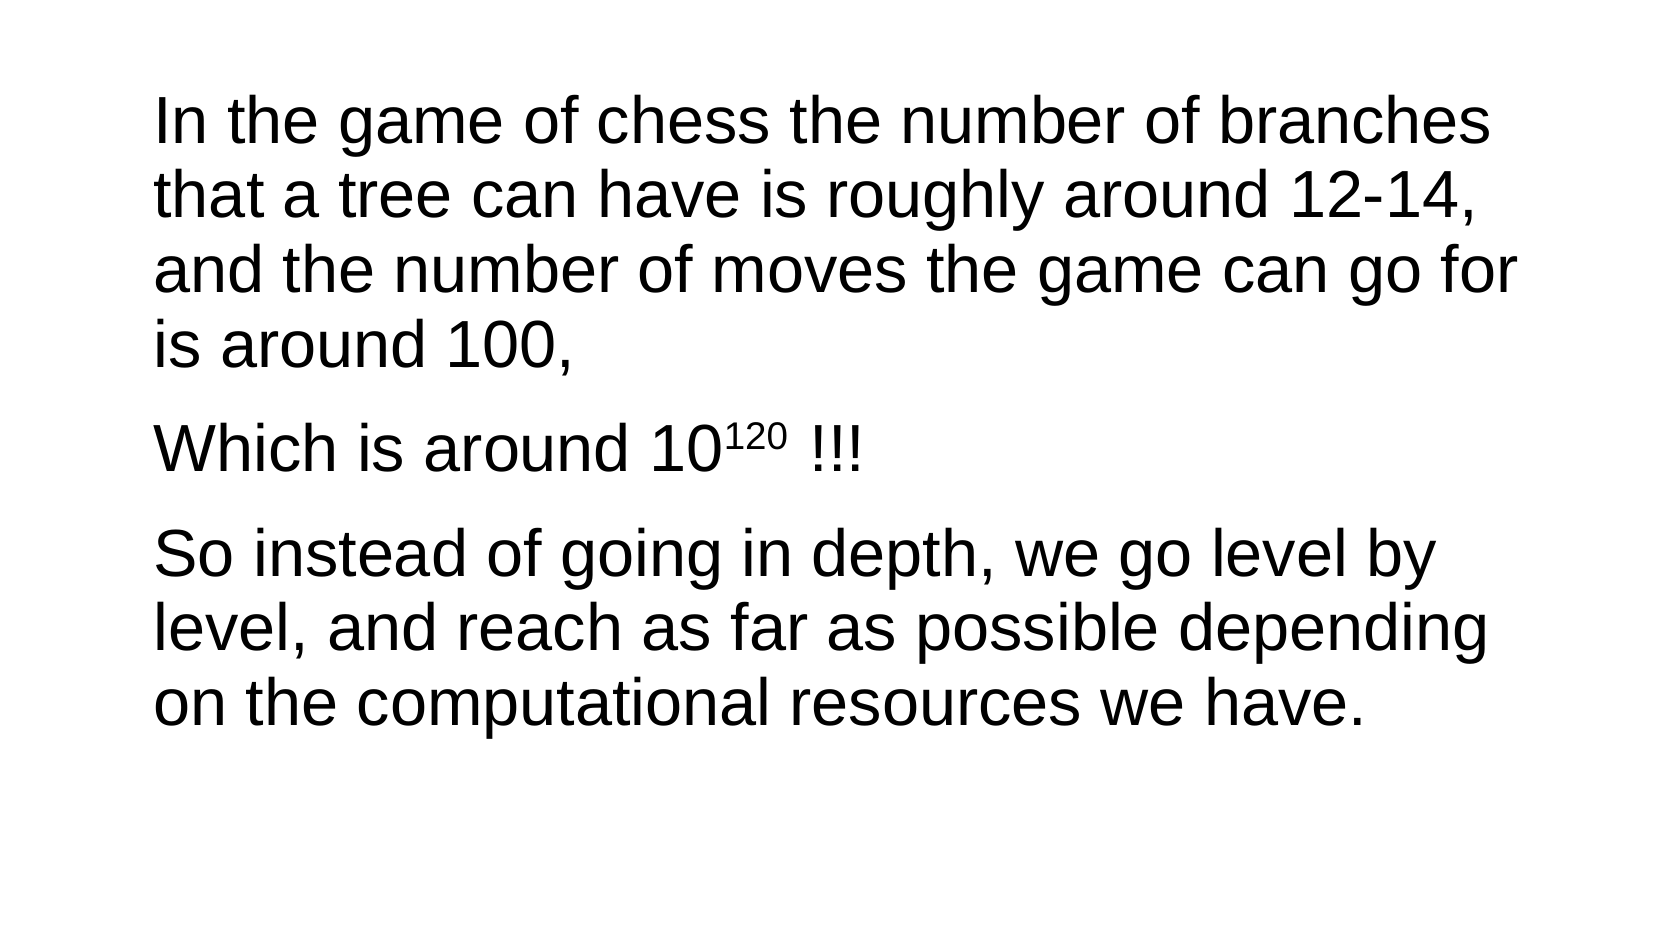

# In the game of chess the number of branches that a tree can have is roughly around 12-14, and the number of moves the game can go for is around 100,
Which is around 10120 !!!
So instead of going in depth, we go level by level, and reach as far as possible depending on the computational resources we have.